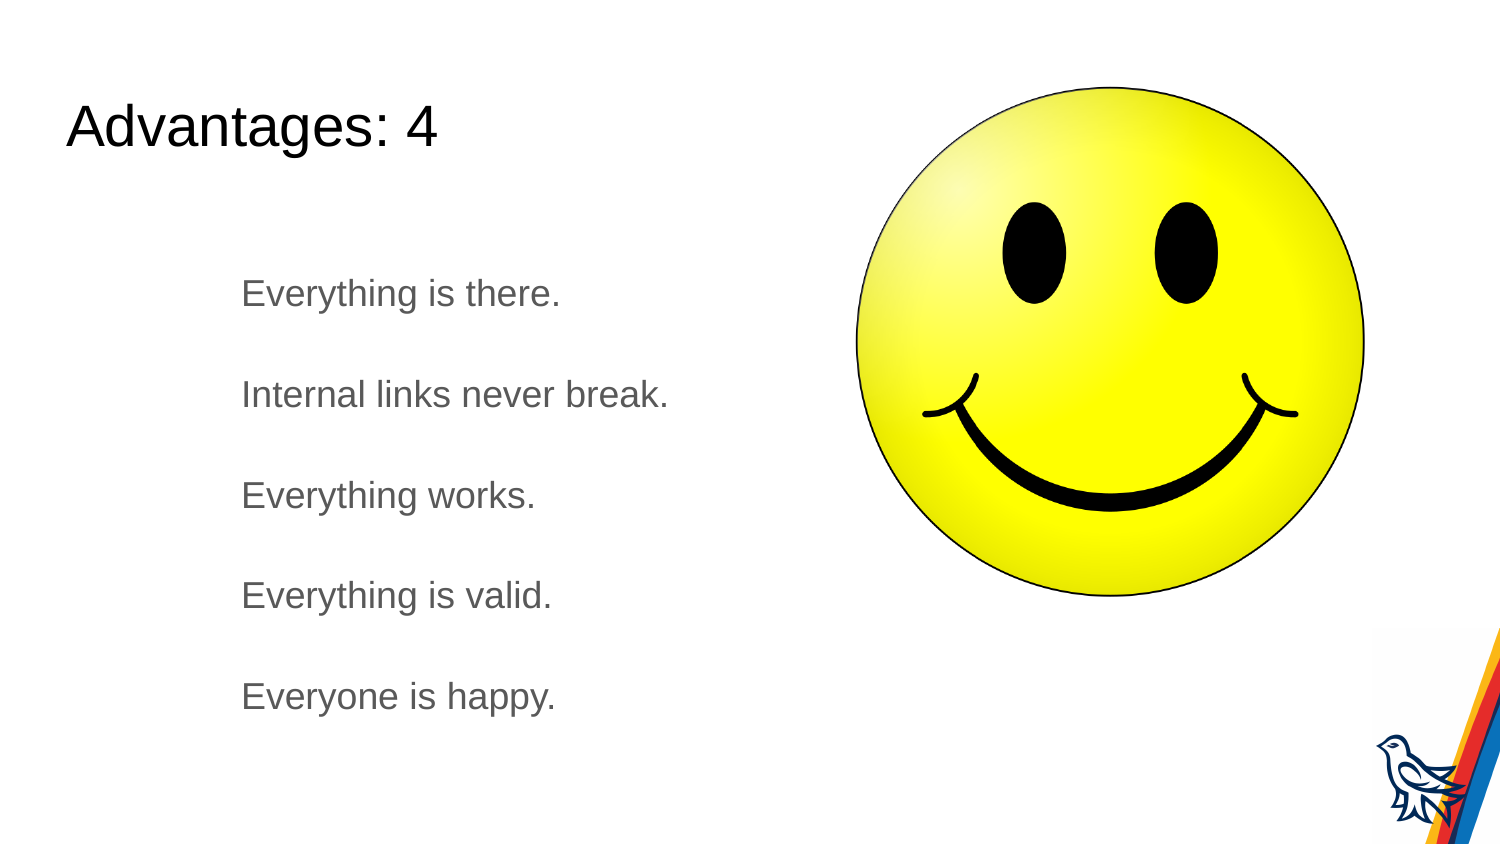

# Advantages: 4
Everything is there.
Internal links never break.
Everything works.
Everything is valid.
Everyone is happy.